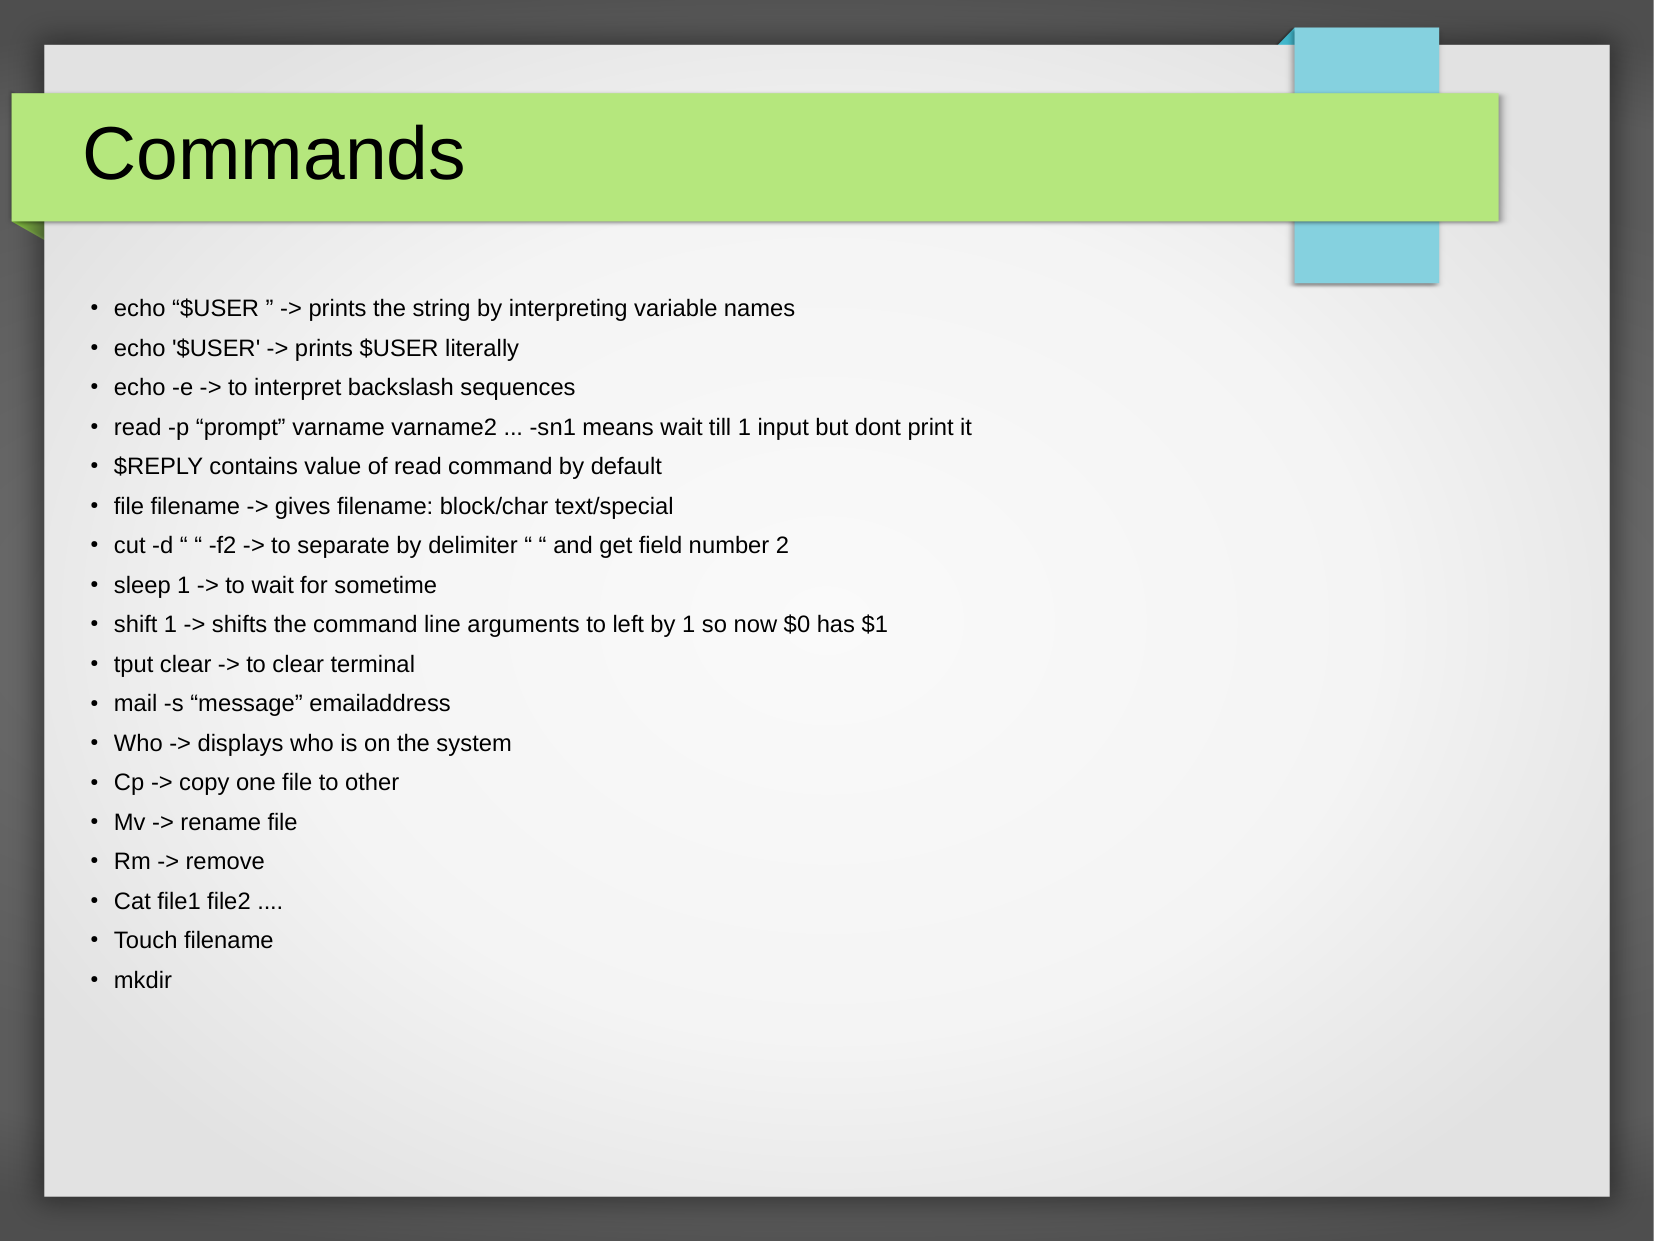

# Commands
echo “$USER ” -> prints the string by interpreting variable names
echo '$USER' -> prints $USER literally
echo -e -> to interpret backslash sequences
read -p “prompt” varname varname2 ... -sn1 means wait till 1 input but dont print it
$REPLY contains value of read command by default
file filename -> gives filename: block/char text/special
cut -d “ “ -f2 -> to separate by delimiter “ “ and get field number 2
sleep 1 -> to wait for sometime
shift 1 -> shifts the command line arguments to left by 1 so now $0 has $1
tput clear -> to clear terminal
mail -s “message” emailaddress
Who -> displays who is on the system
Cp -> copy one file to other
Mv -> rename file
Rm -> remove
Cat file1 file2 ....
Touch filename
mkdir